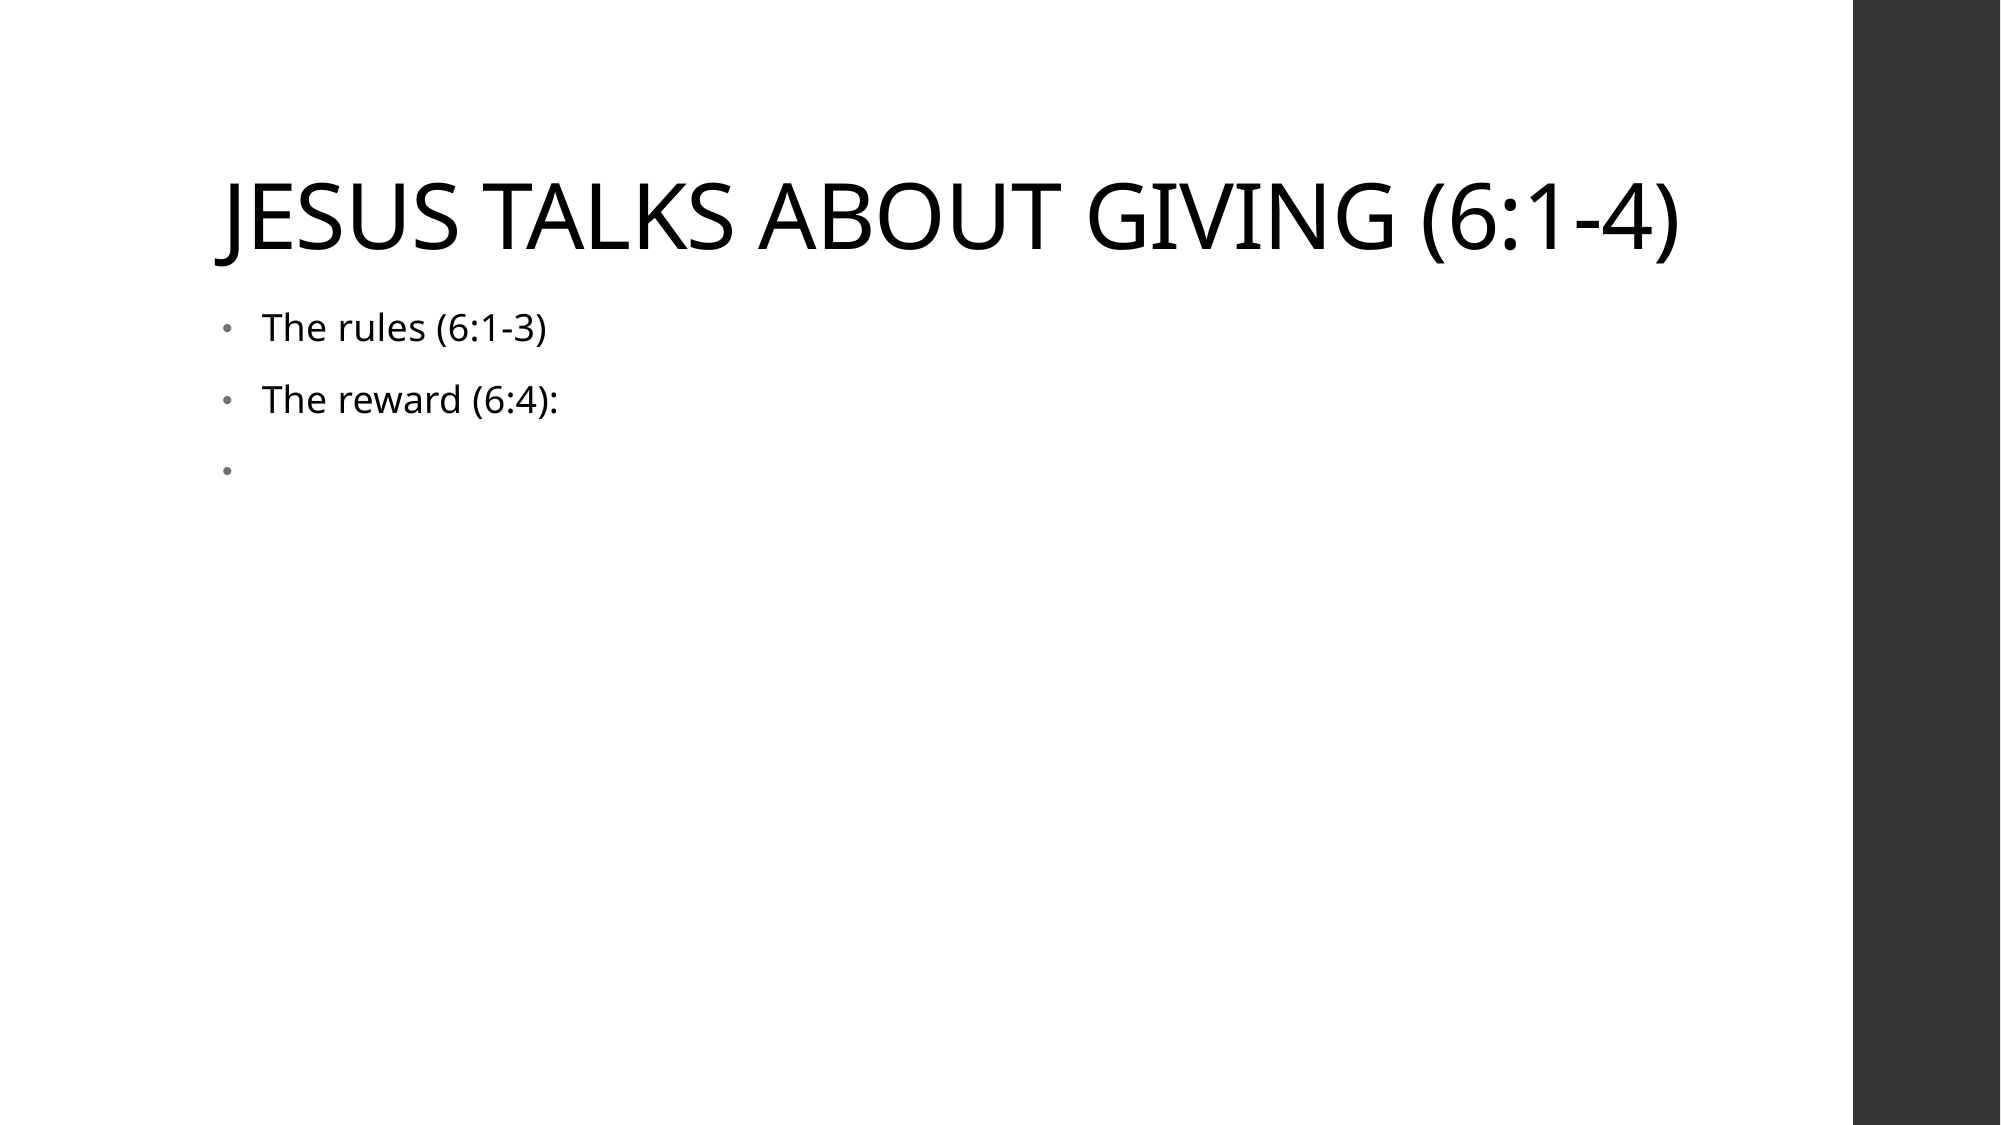

# JESUS TALKS ABOUT GIVING (6:1-4)
 The rules (6:1-3)
 The reward (6:4):